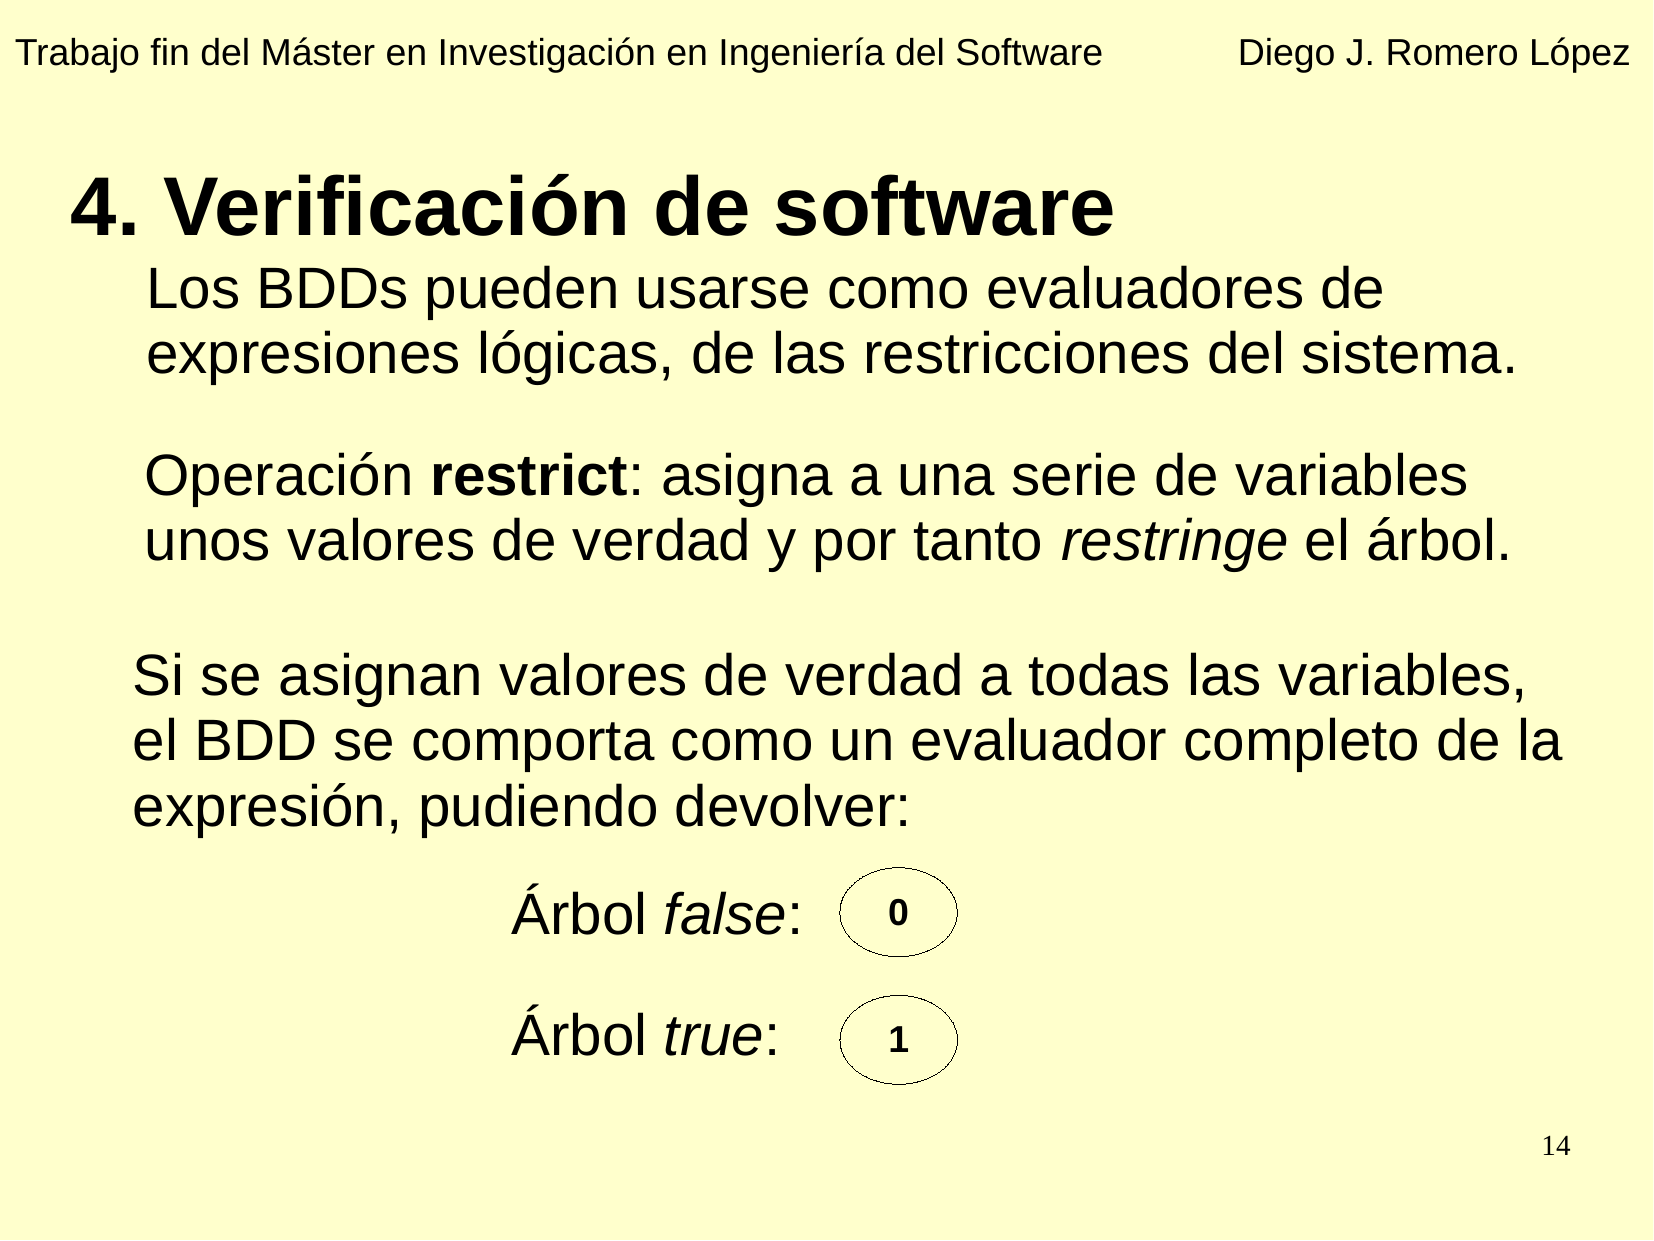

4. Verificación de software
Los BDDs pueden usarse como evaluadores de
expresiones lógicas, de las restricciones del sistema.
Operación restrict: asigna a una serie de variables unos valores de verdad y por tanto restringe el árbol.
Si se asignan valores de verdad a todas las variables, el BDD se comporta como un evaluador completo de la expresión, pudiendo devolver:
0
Árbol false:
Árbol true:
1
14